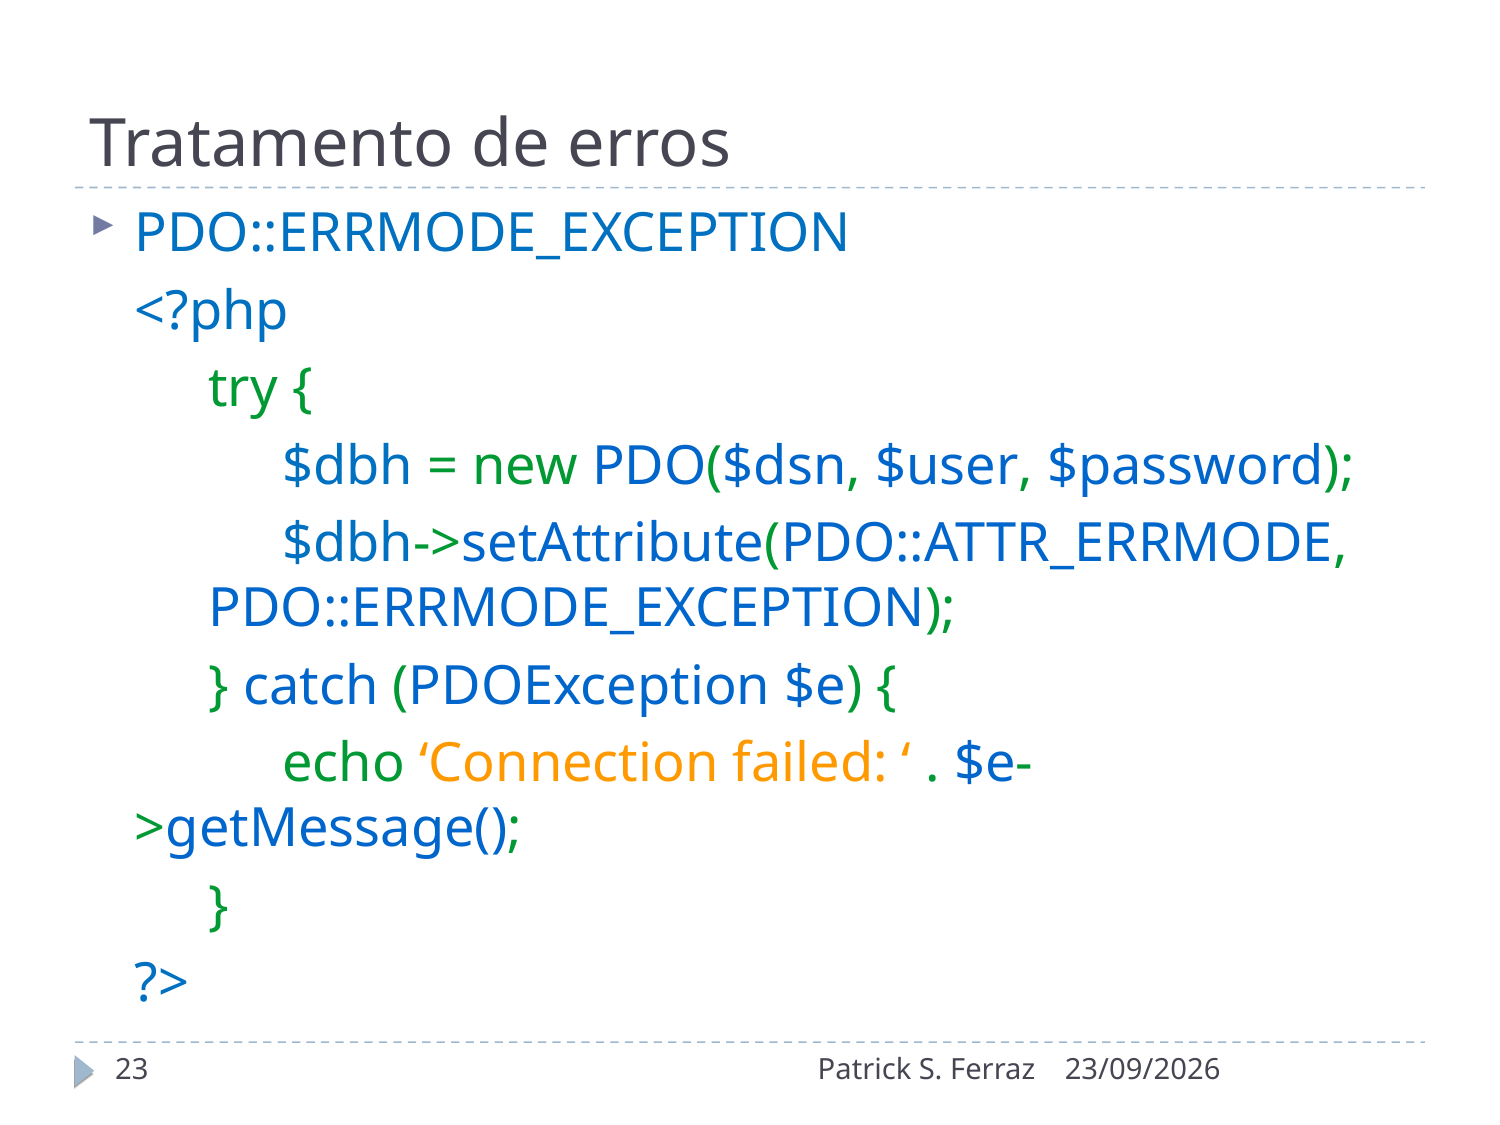

# Tratamento de erros
PDO::ERRMODE_EXCEPTION
	<?php
		try {
			$dbh = new PDO($dsn, $user, $password);
			$dbh->setAttribute(PDO::ATTR_ERRMODE, 		PDO::ERRMODE_EXCEPTION);
		} catch (PDOException $e) {
			echo ‘Connection failed: ‘ . $e->getMessage();
		}
	?>
Patrick S. Ferraz